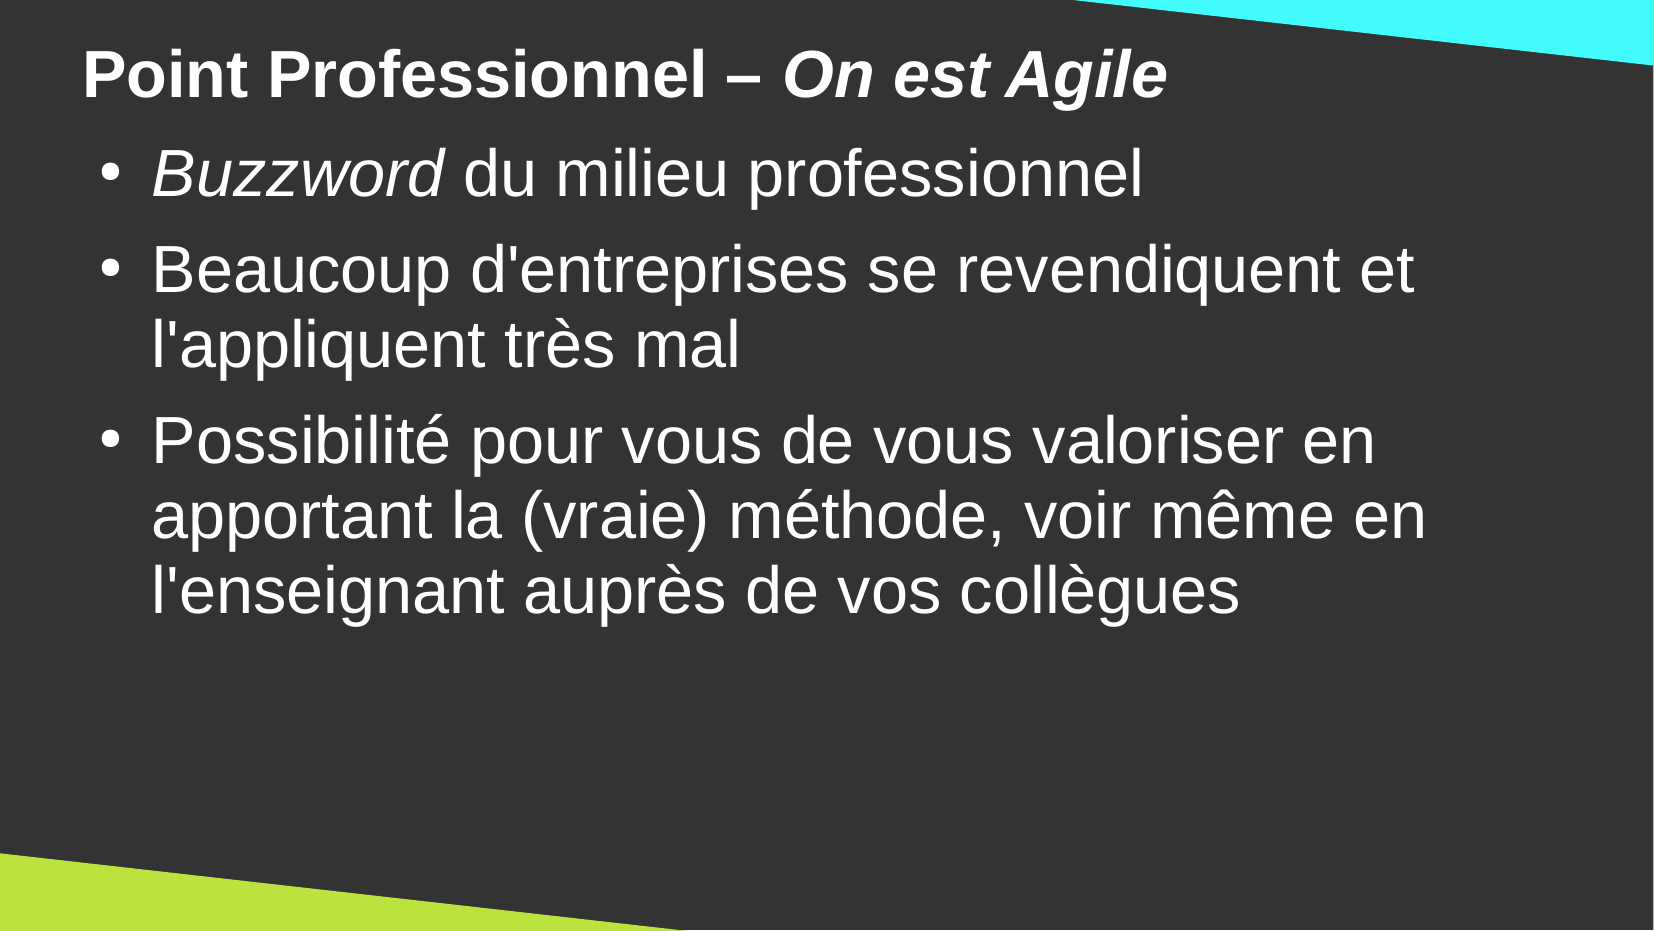

# Point Professionnel – On est Agile
Buzzword du milieu professionnel
Beaucoup d'entreprises se revendiquent et l'appliquent très mal
Possibilité pour vous de vous valoriser en apportant la (vraie) méthode, voir même en l'enseignant auprès de vos collègues